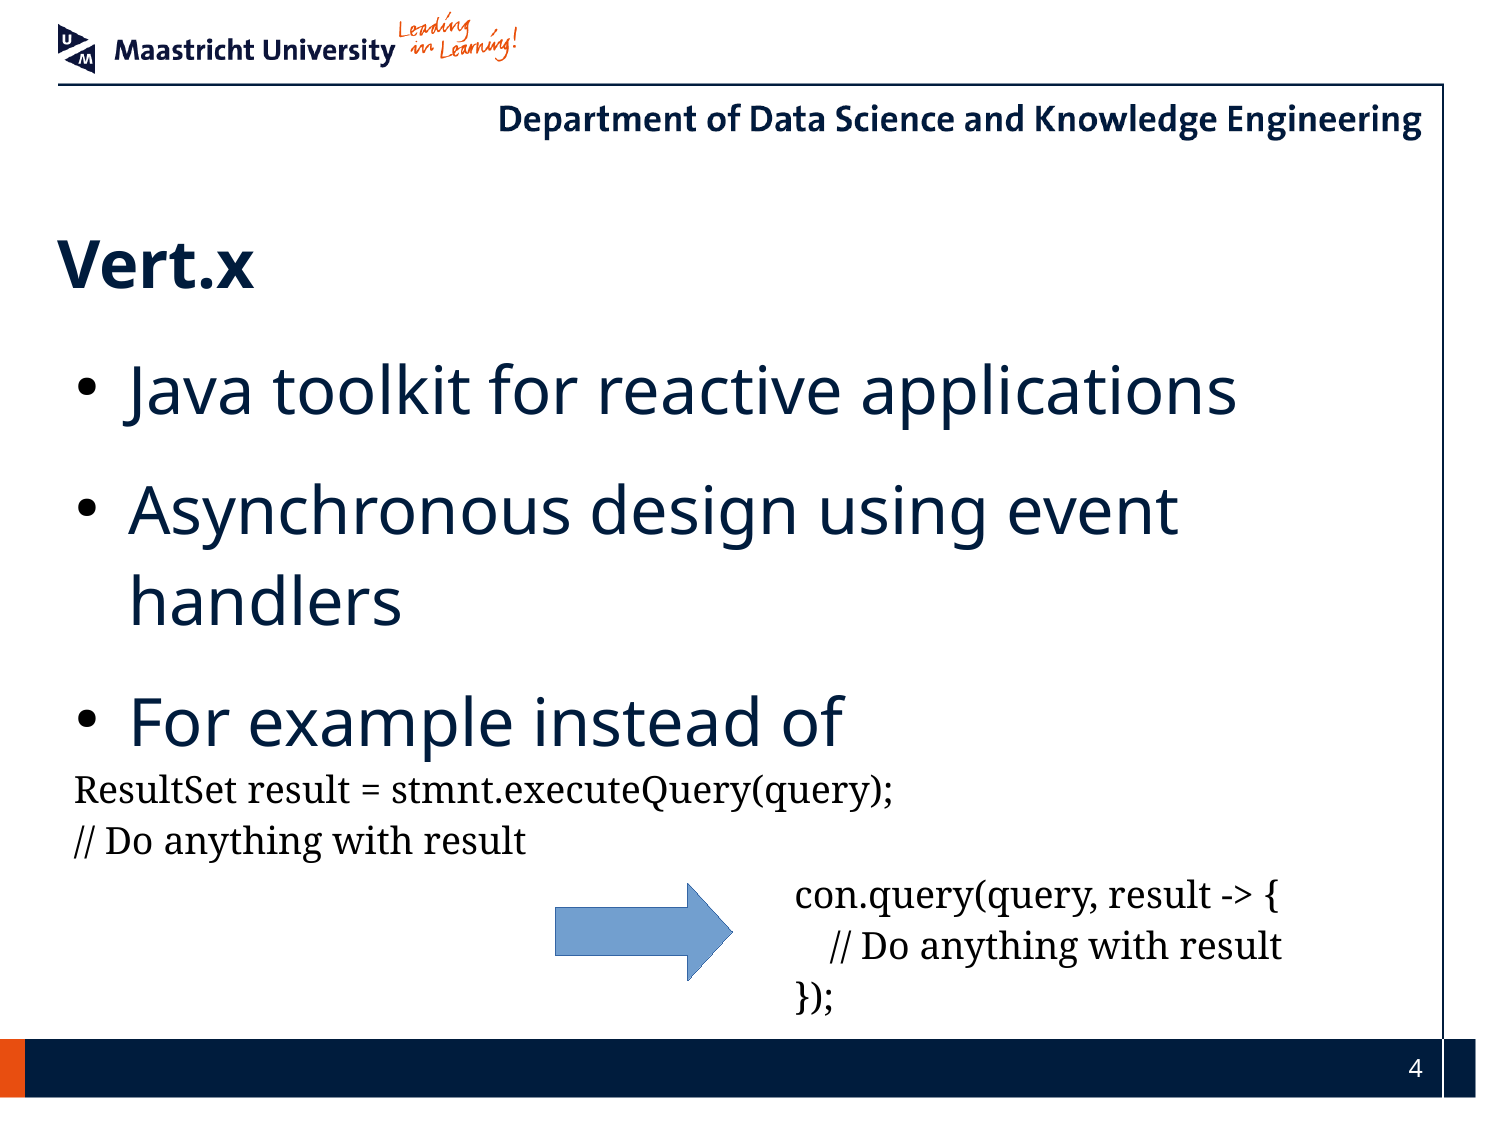

# Vert.x
Java toolkit for reactive applications
Asynchronous design using event handlers
For example instead of
ResultSet result = stmnt.executeQuery(query);
// Do anything with result
con.query(query, result -> {
// Do anything with result
});